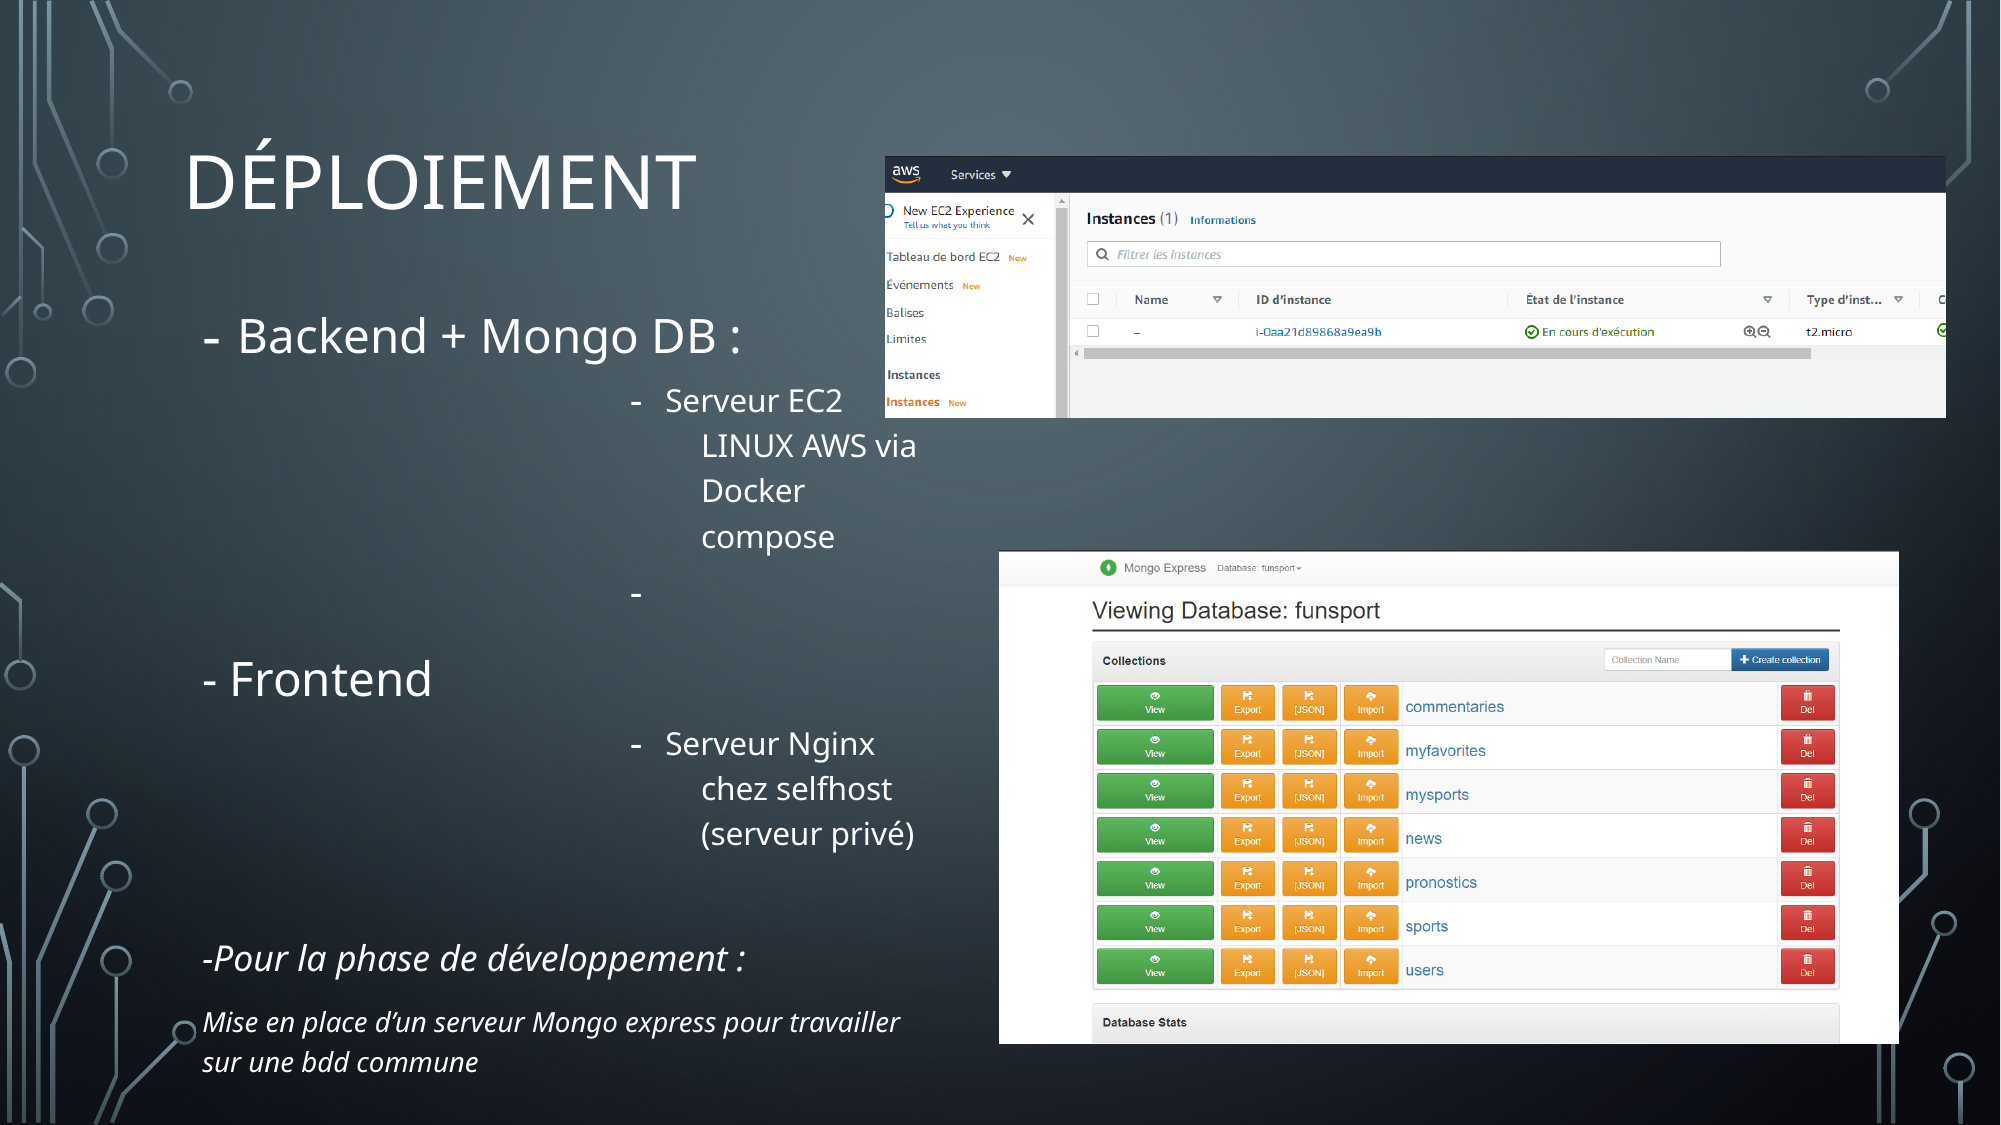

# Déploiement
Backend + Mongo DB :
Serveur EC2 LINUX AWS via Docker compose
- Frontend
Serveur Nginx chez selfhost (serveur privé)
-Pour la phase de développement :
Mise en place d’un serveur Mongo express pour travailler sur une bdd commune